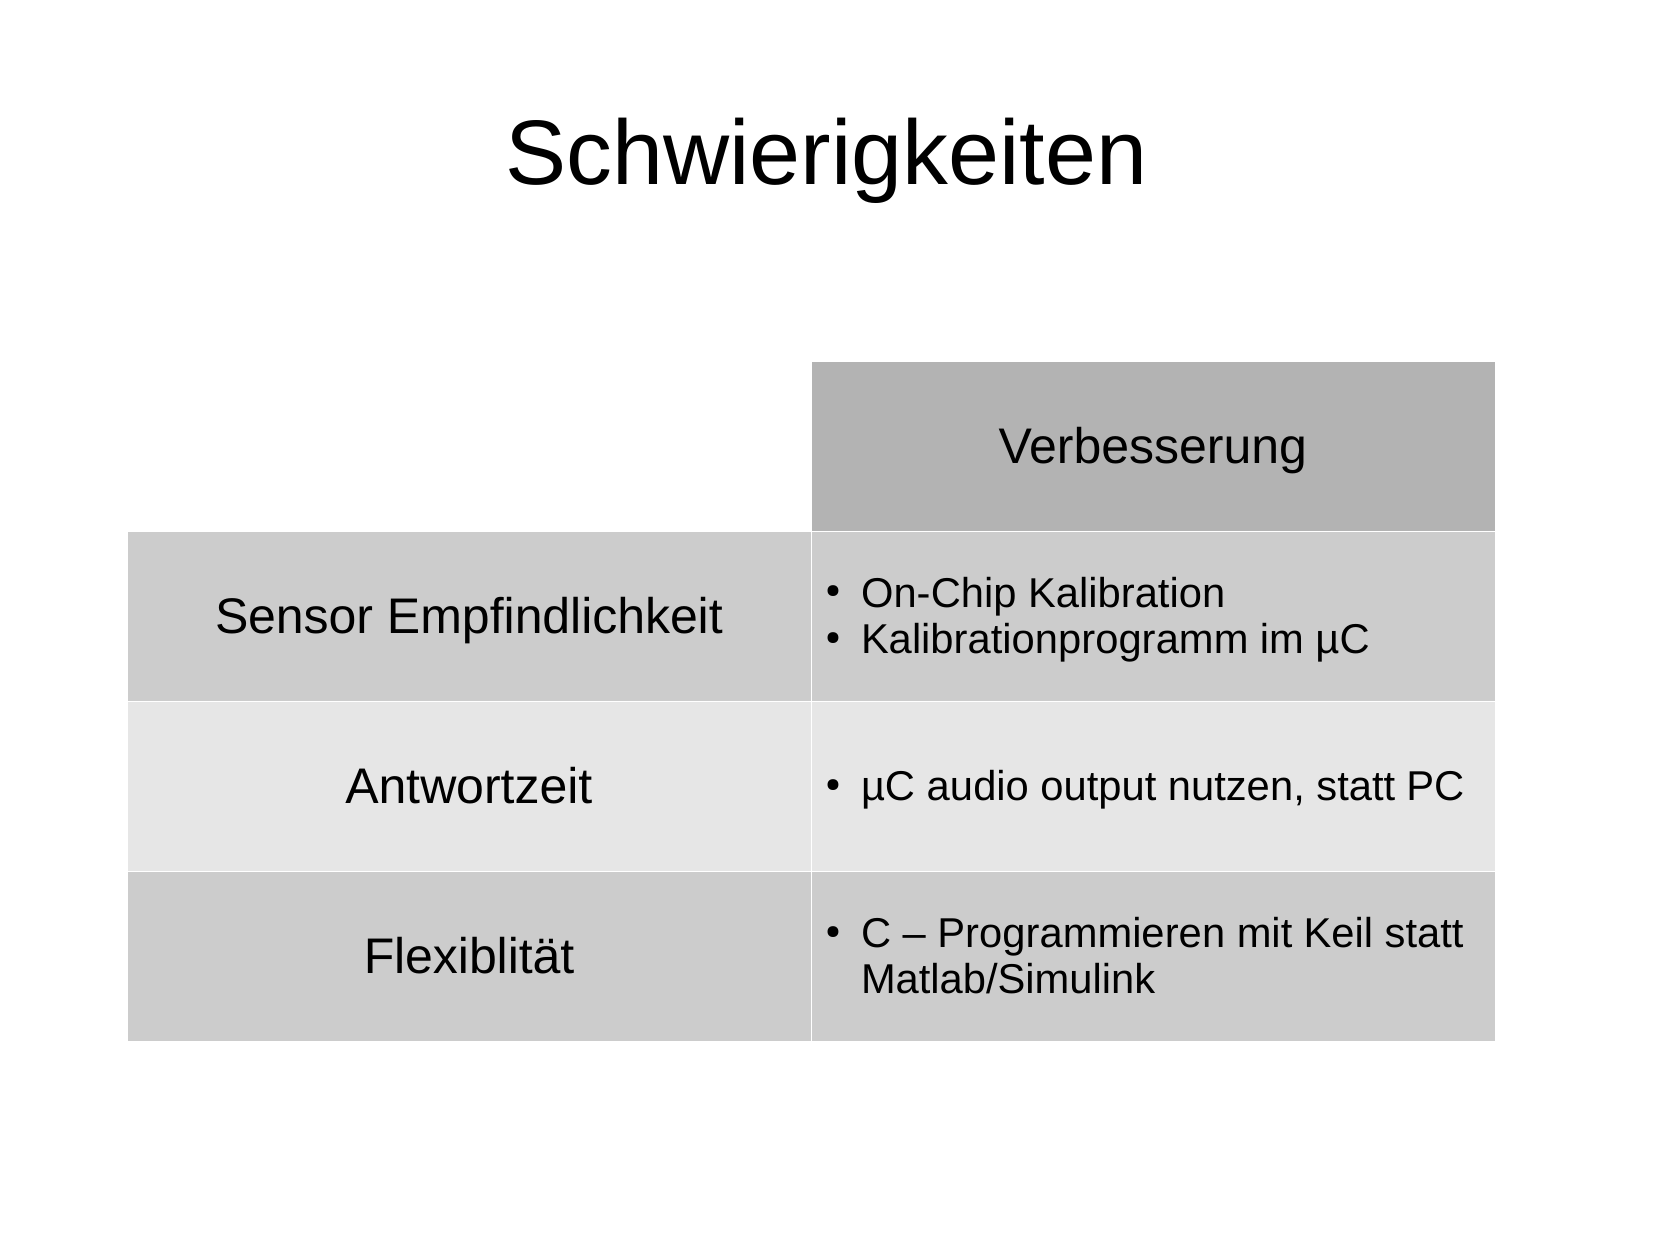

# Schwierigkeiten
| | Verbesserung |
| --- | --- |
| Sensor Empfindlichkeit | On-Chip Kalibration Kalibrationprogramm im µC |
| Antwortzeit | µC audio output nutzen, statt PC |
| Flexiblität | C – Programmieren mit Keil statt Matlab/Simulink |